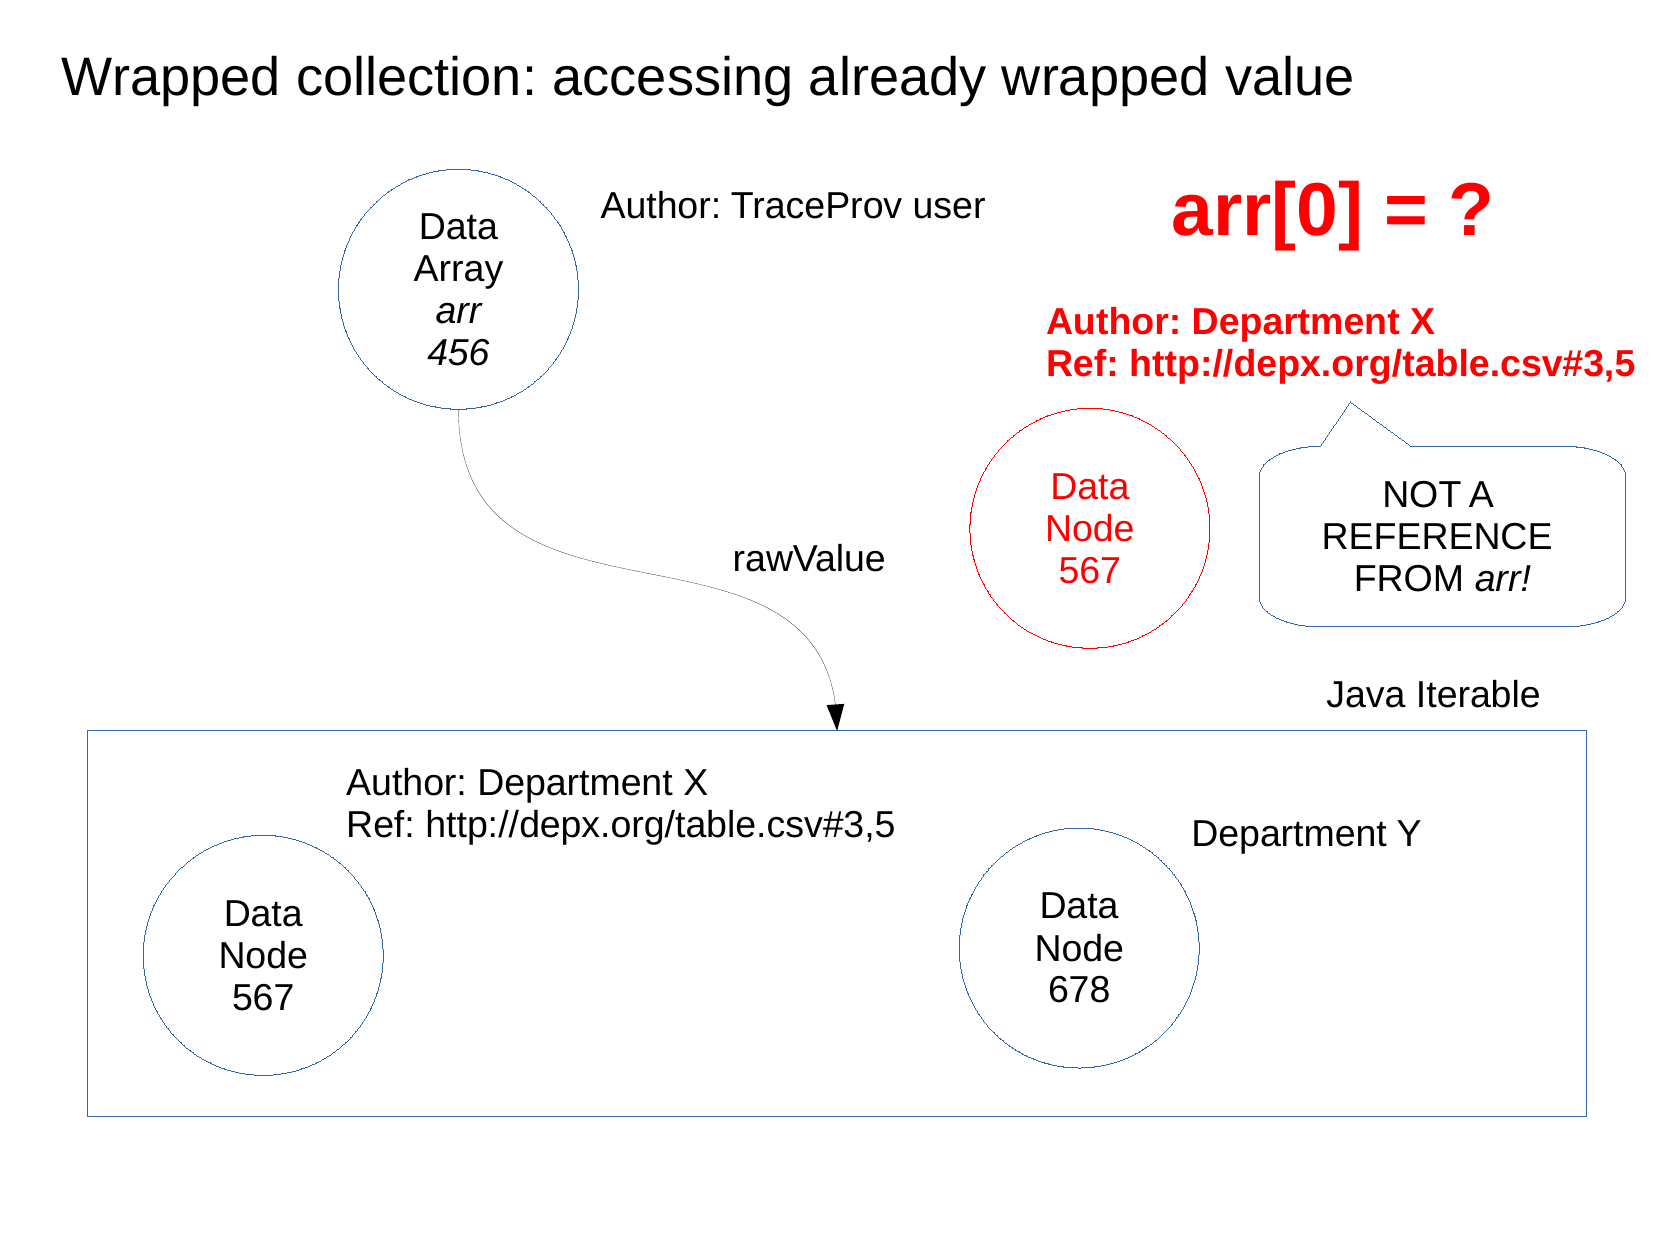

Wrapped collection: accessing already wrapped value
arr[0] = ?
Data
Array
arr
456
Author: TraceProv user
Author: Department X
Ref: http://depx.org/table.csv#3,5
Data
Node
567
NOT A
REFERENCE
FROM arr!
rawValue
Java Iterable
Author: Department X
Ref: http://depx.org/table.csv#3,5
Department Y
Data
Node
678
Data
Node
567